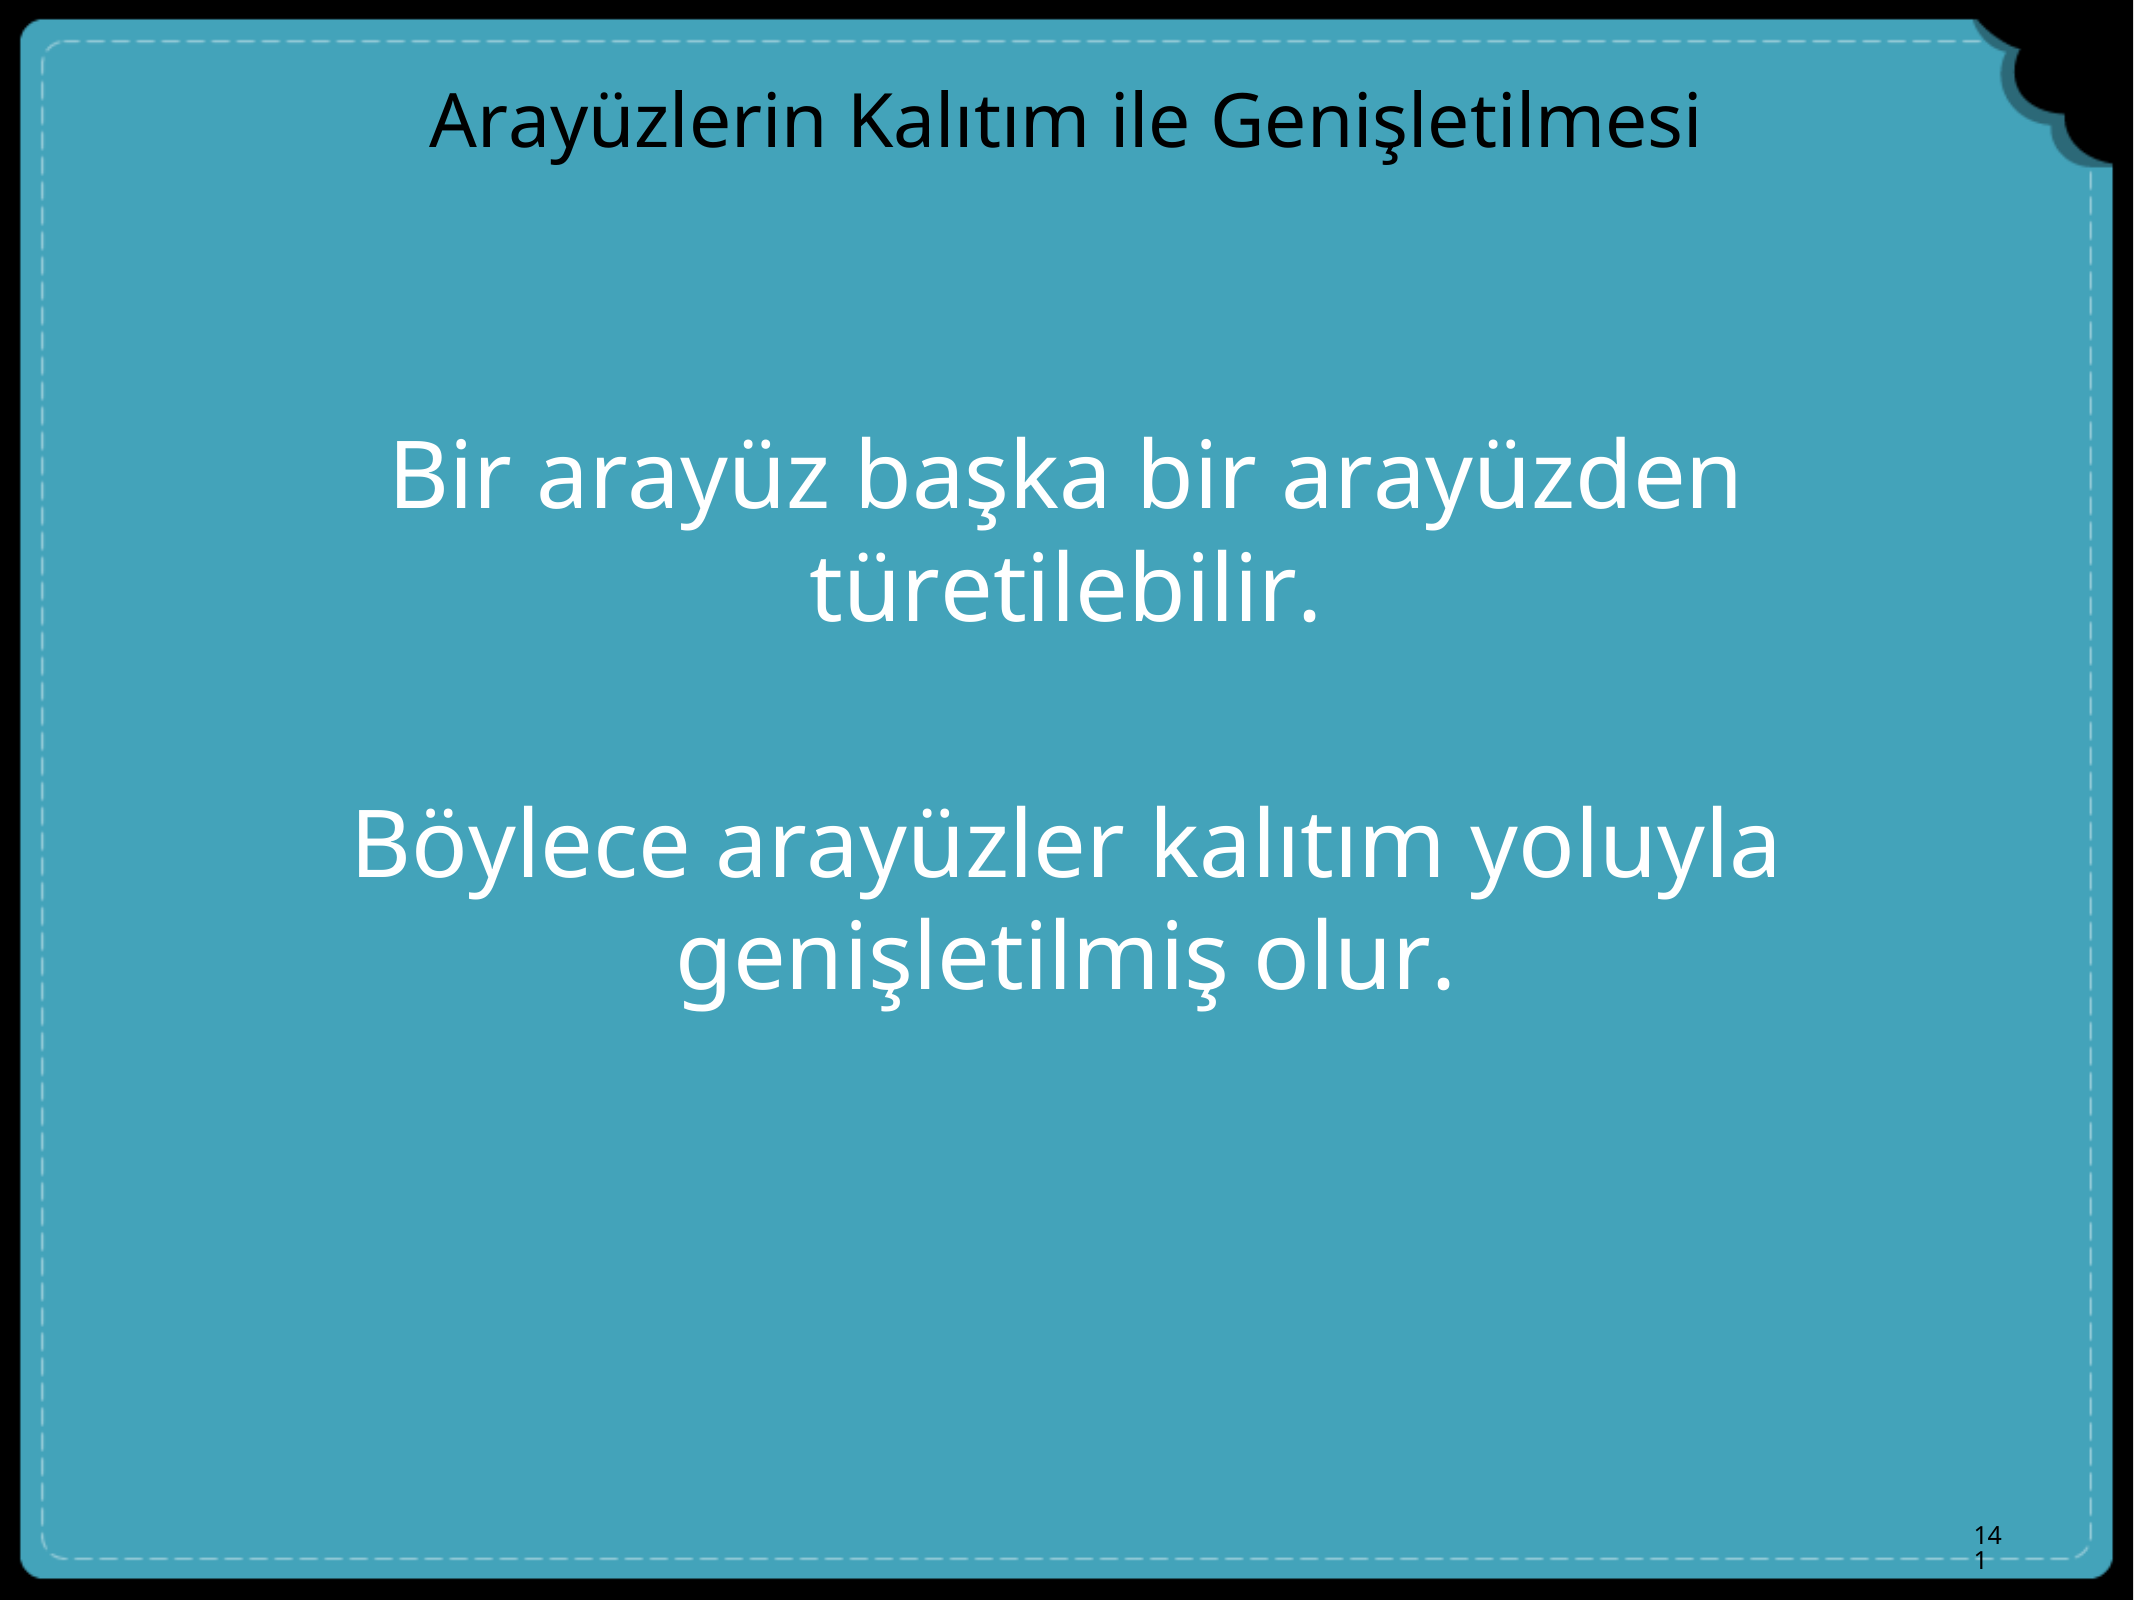

# Arayüzlerin Kalıtım ile Genişletilmesi
Bir arayüz başka bir arayüzden türetilebilir.
Böylece arayüzler kalıtım yoluyla genişletilmiş olur.
141